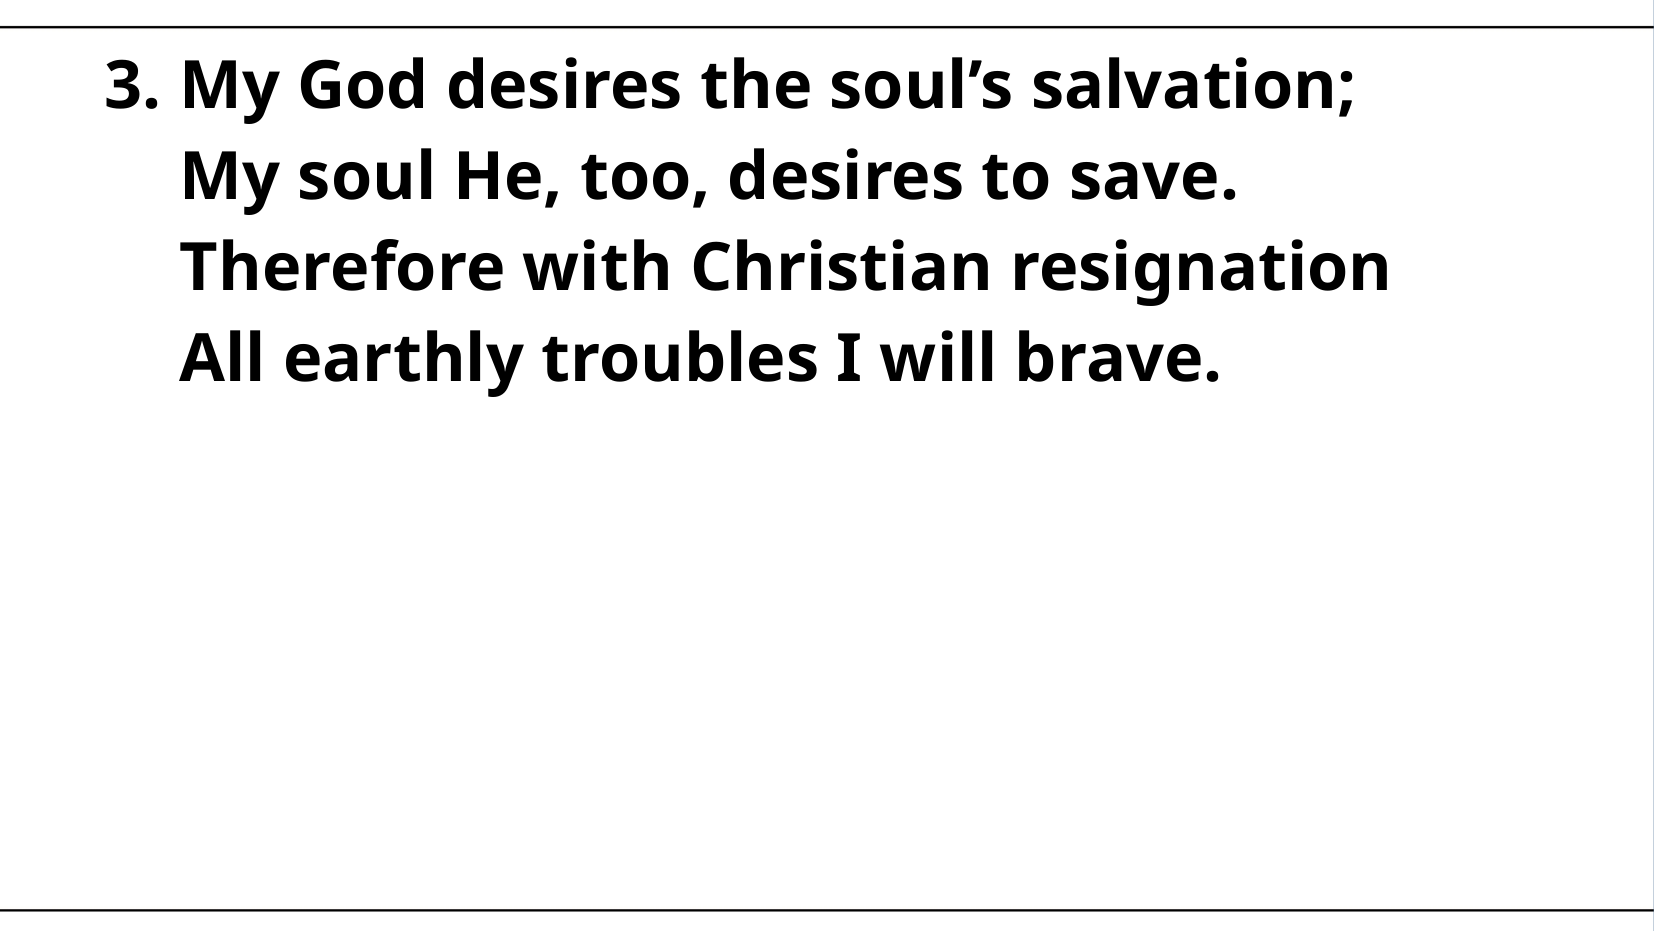

3. My God desires the soul’s salvation;
My soul He, too, desires to save.
Therefore with Christian resignation
All earthly troubles I will brave.